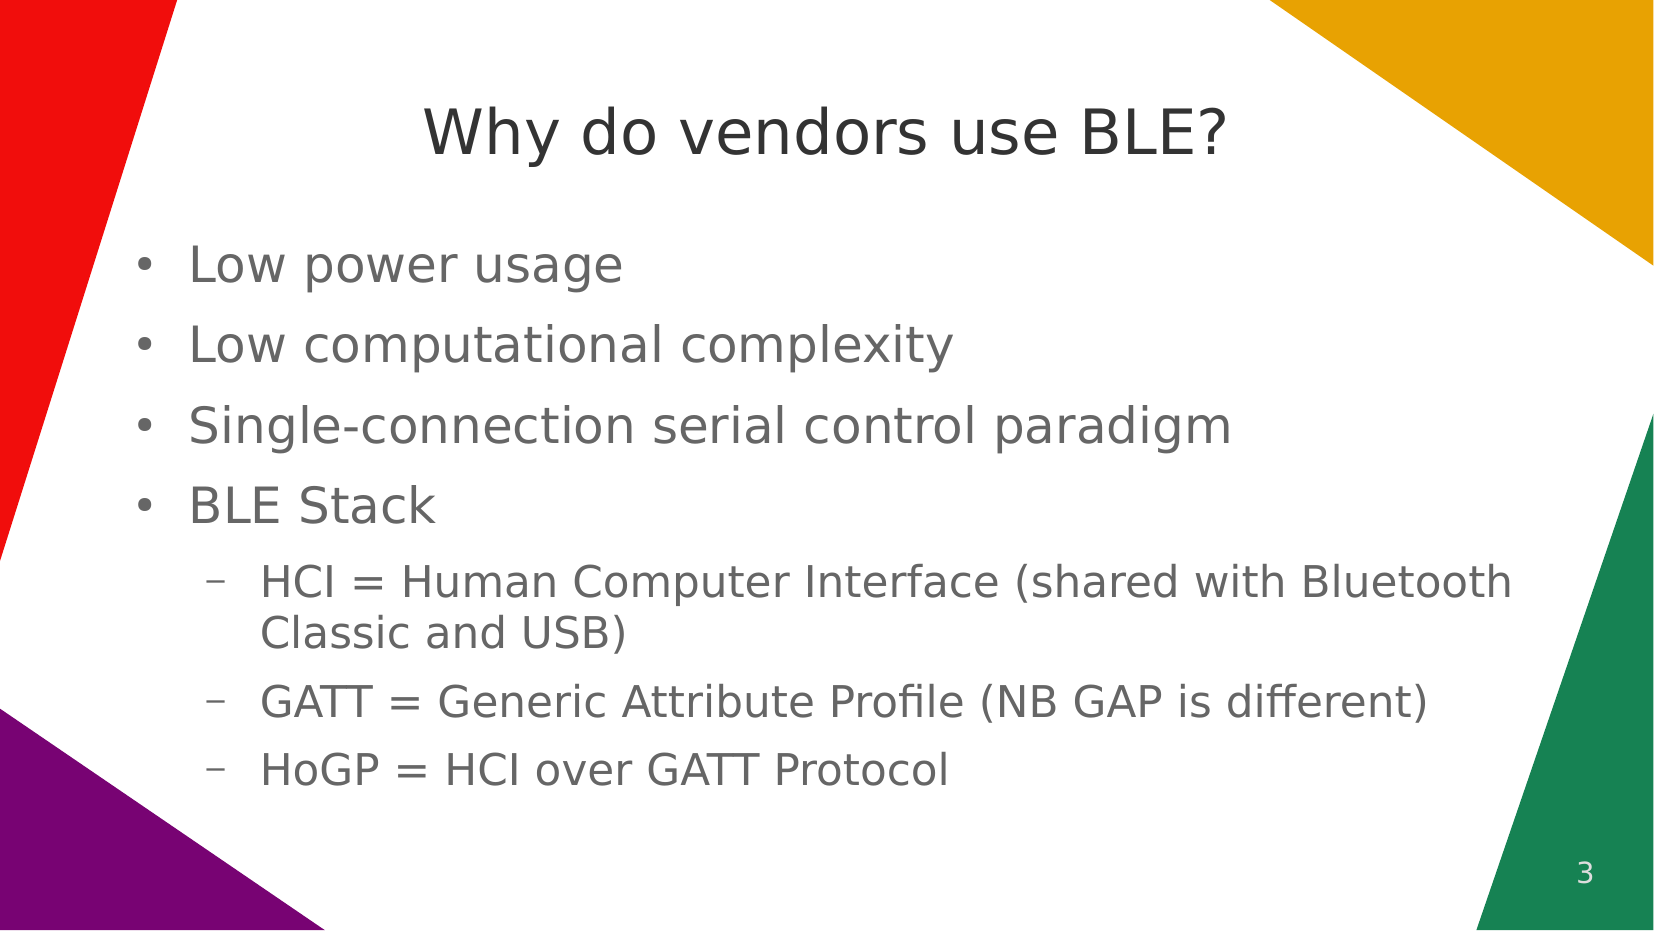

# Why do vendors use BLE?
Low power usage
Low computational complexity
Single-connection serial control paradigm
BLE Stack
HCI = Human Computer Interface (shared with Bluetooth Classic and USB)
GATT = Generic Attribute Profile (NB GAP is different)
HoGP = HCI over GATT Protocol
3